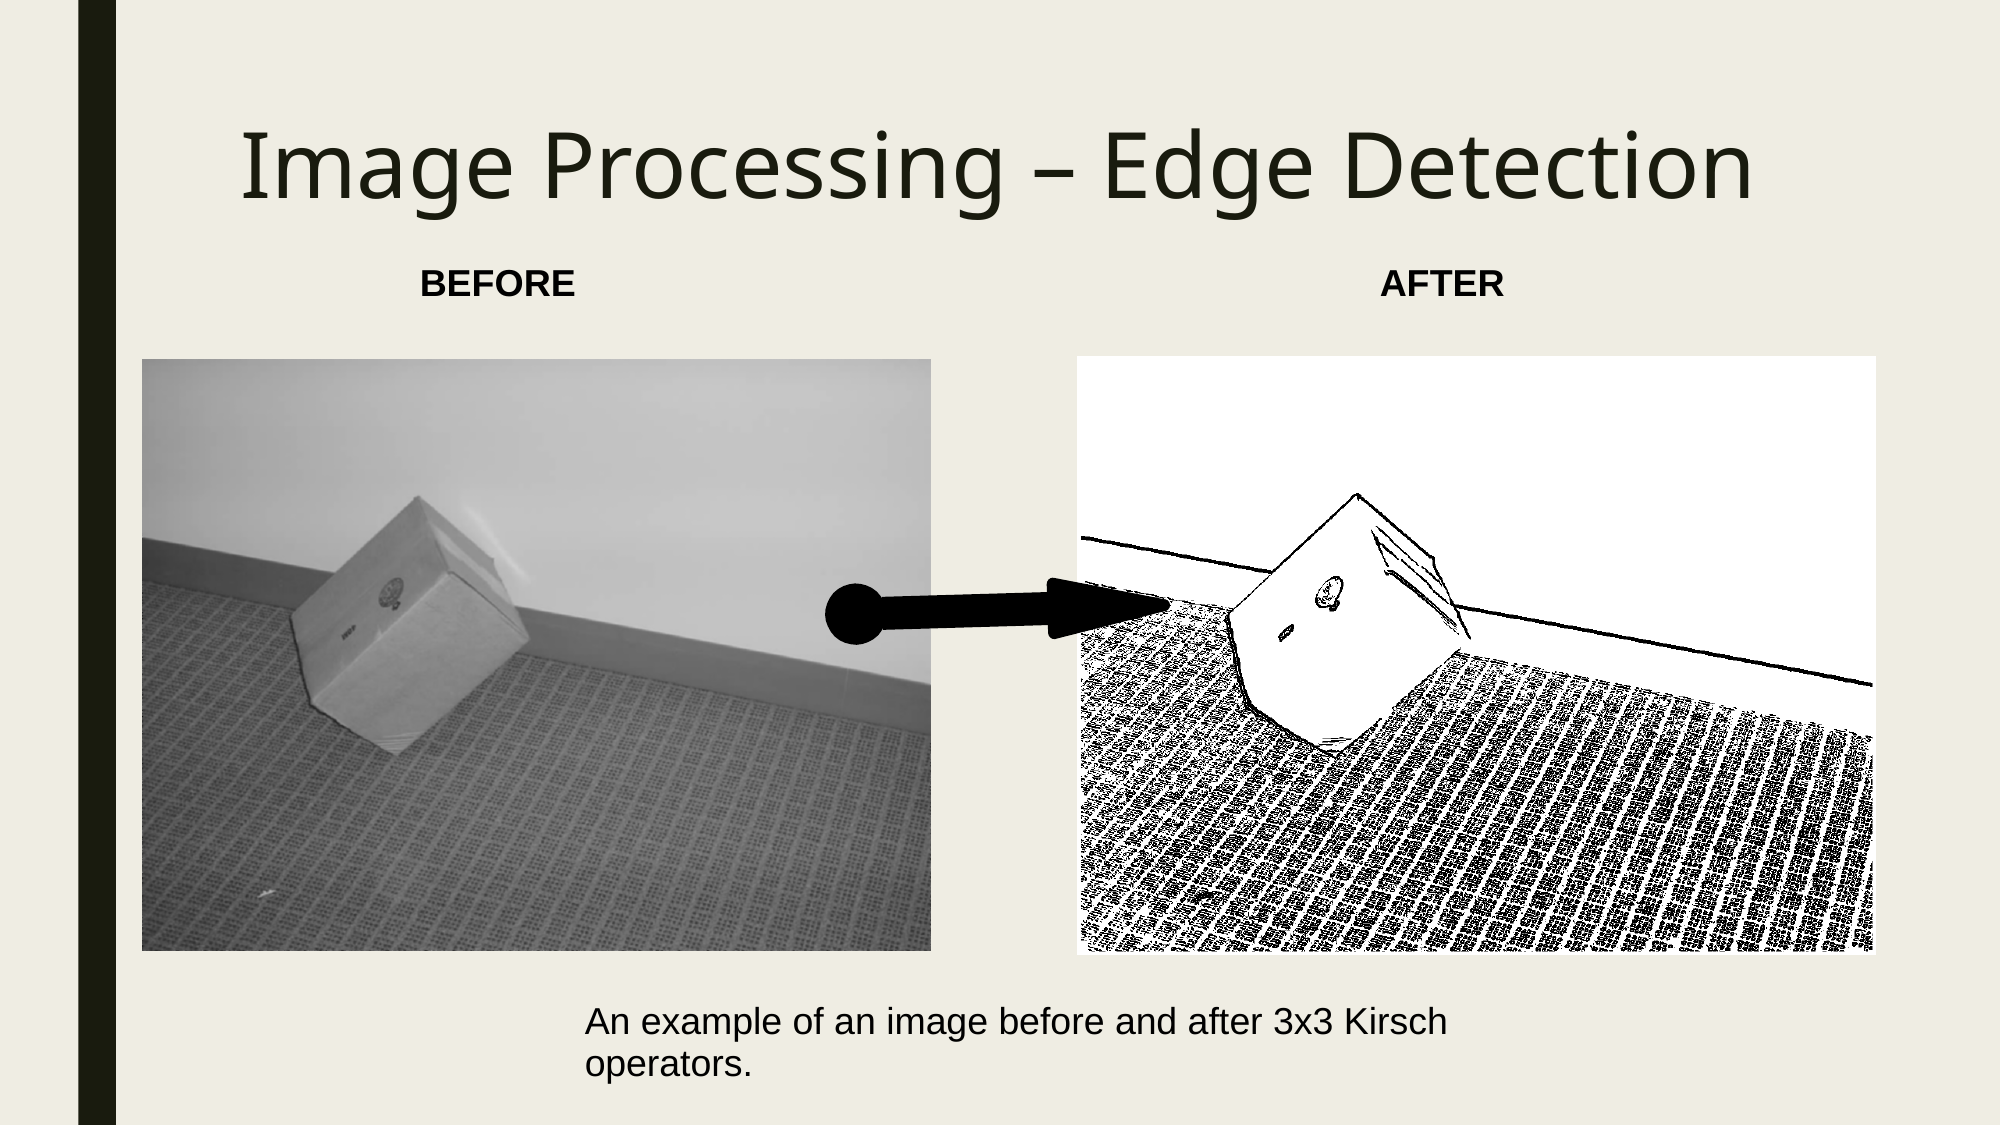

# Image Processing – Edge Detection
BEFORE
AFTER
An example of an image before and after 3x3 Kirsch operators.